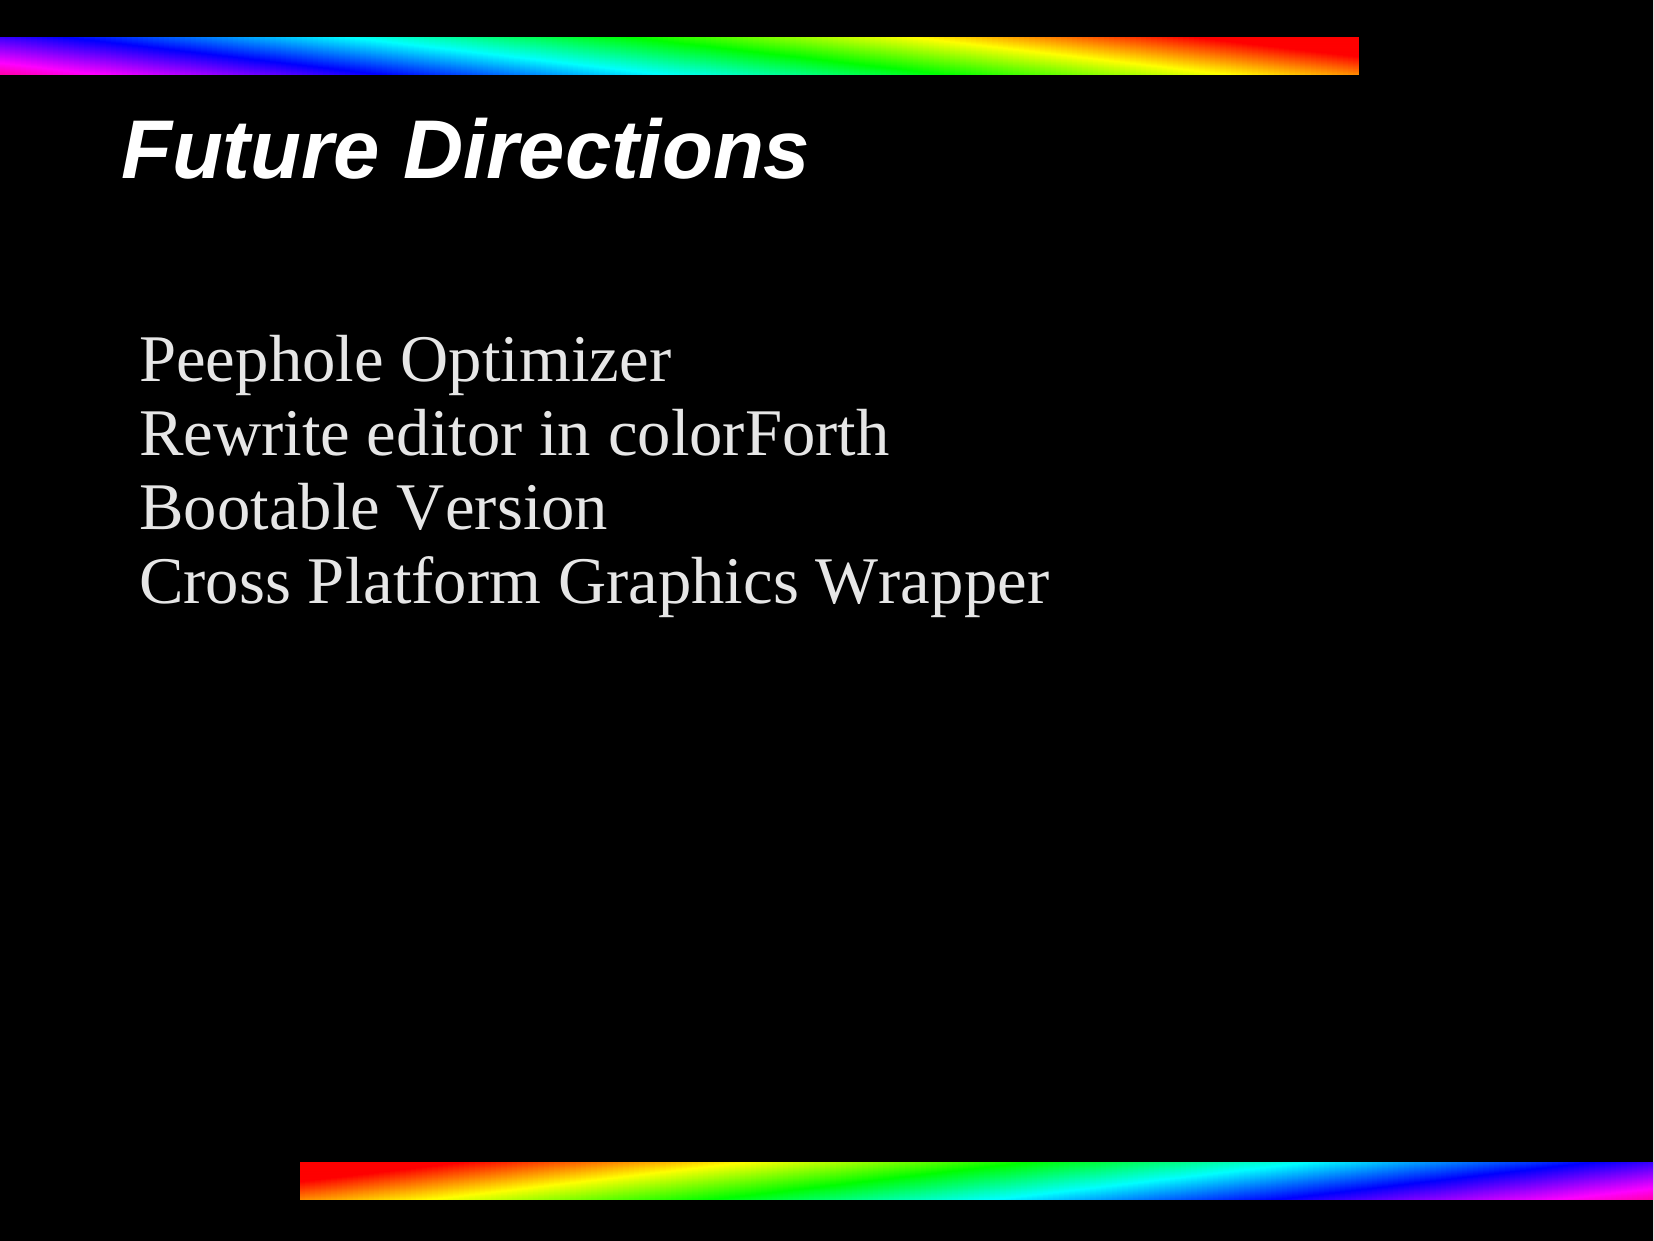

# Future Directions
Peephole Optimizer
Rewrite editor in colorForth
Bootable Version
Cross Platform Graphics Wrapper